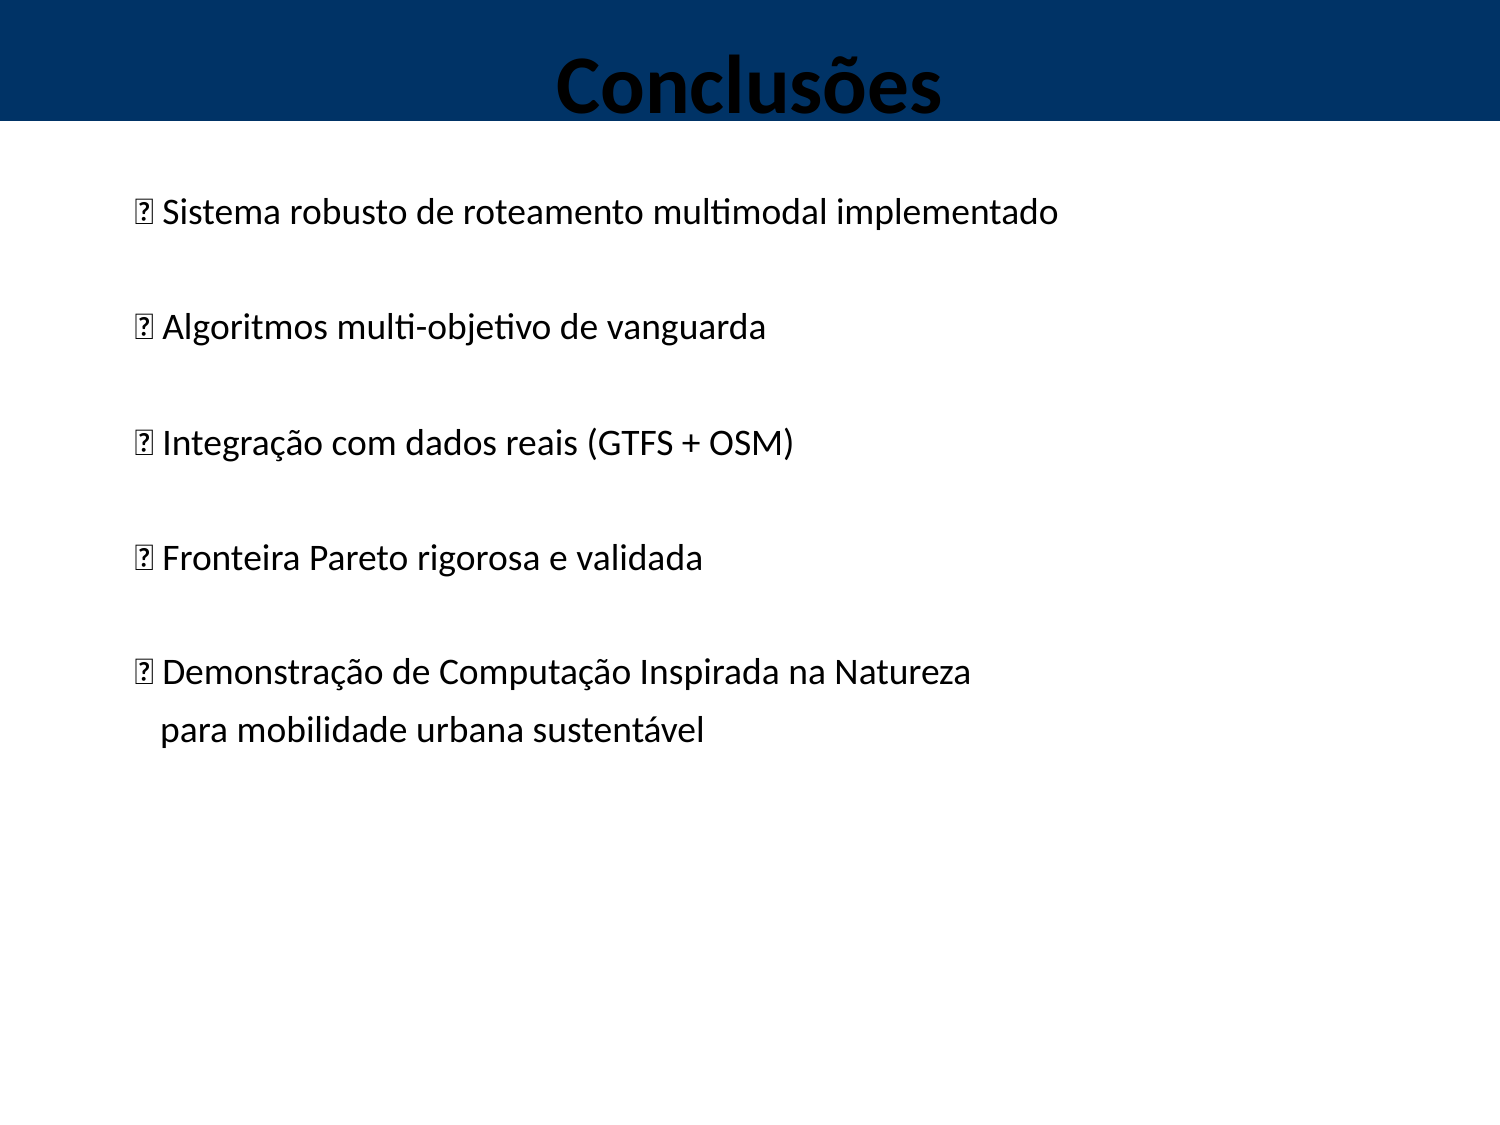

Conclusões
✅ Sistema robusto de roteamento multimodal implementado
✅ Algoritmos multi-objetivo de vanguarda
✅ Integração com dados reais (GTFS + OSM)
✅ Fronteira Pareto rigorosa e validada
✅ Demonstração de Computação Inspirada na Natureza
 para mobilidade urbana sustentável